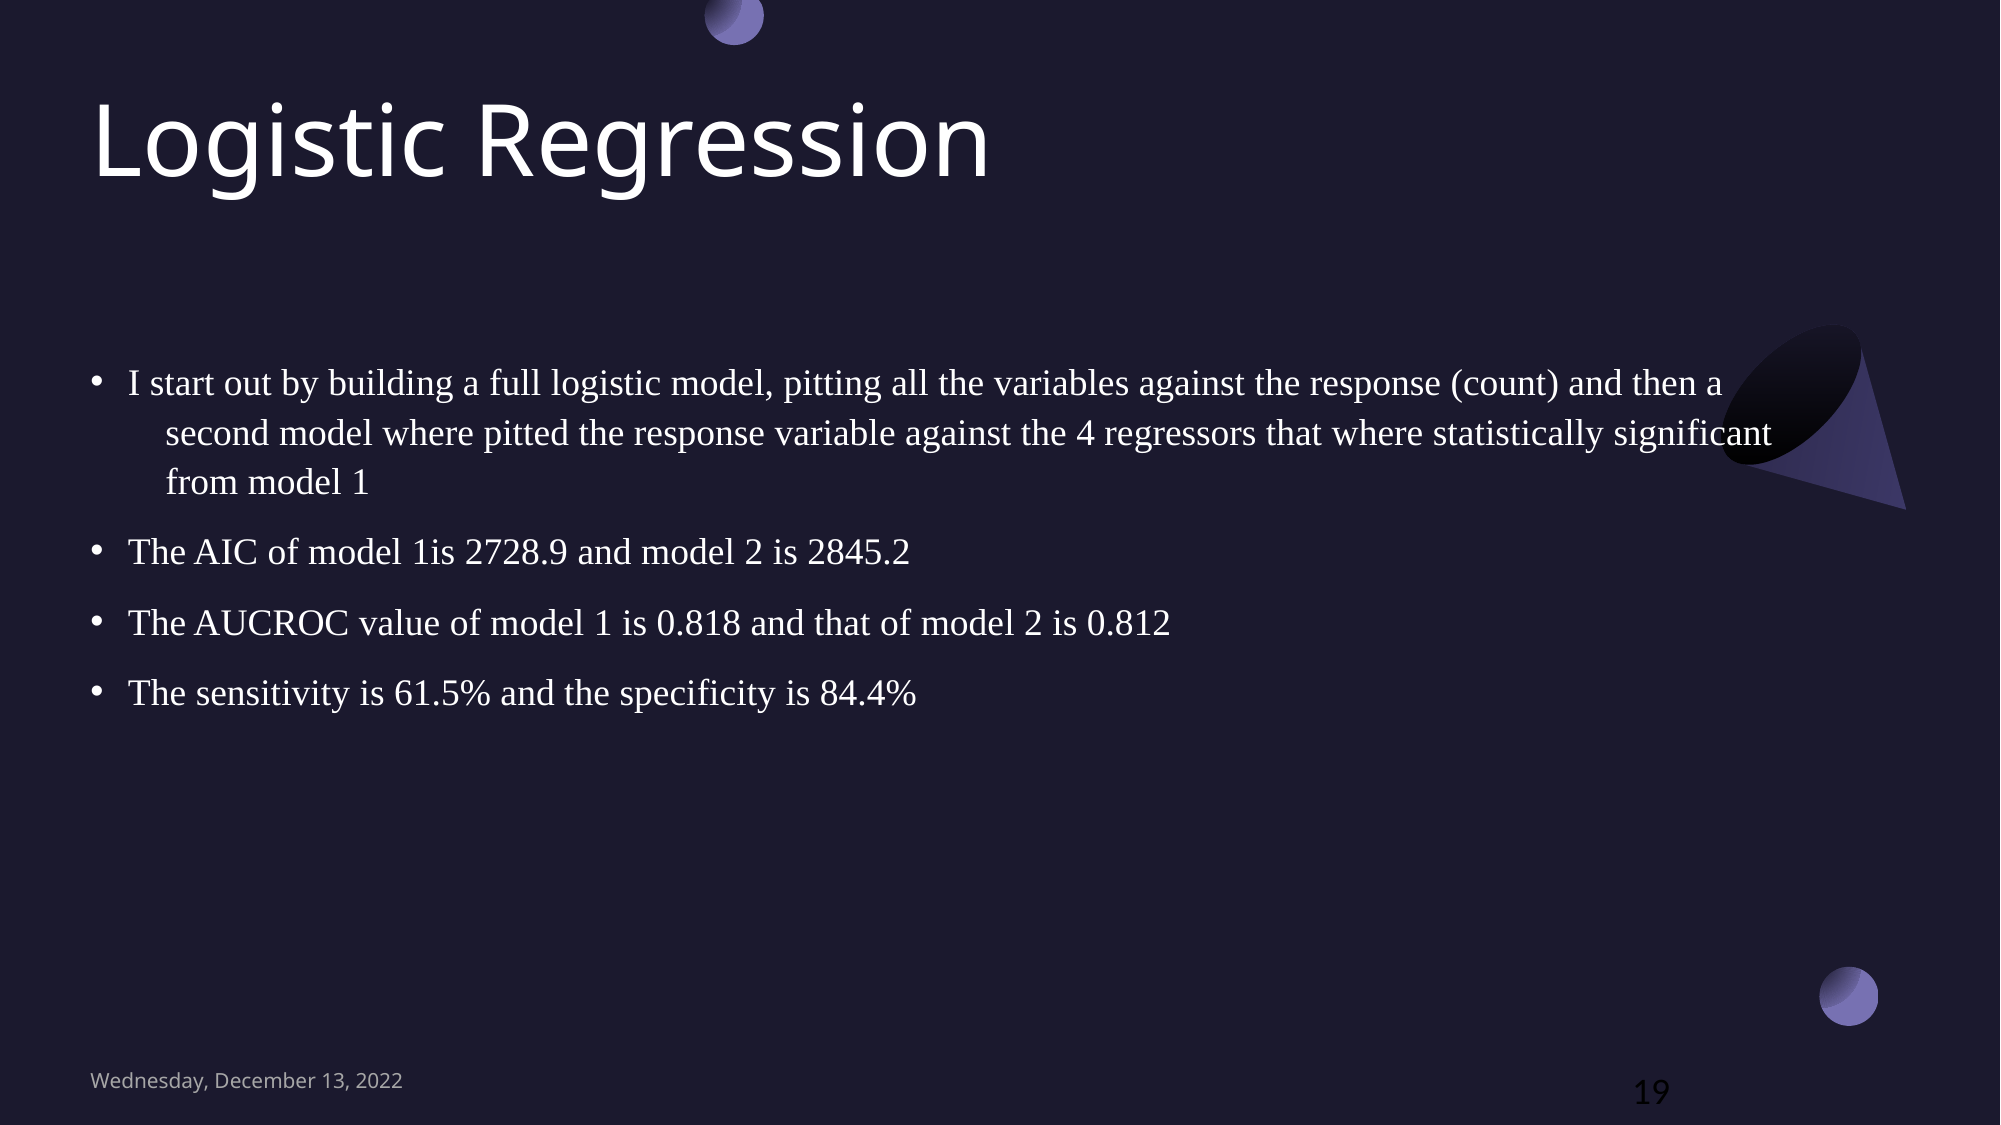

# Logistic Regression
I start out by building a full logistic model, pitting all the variables against the response (count) and then a second model where pitted the response variable against the 4 regressors that where statistically significant from model 1
The AIC of model 1is 2728.9 and model 2 is 2845.2
The AUCROC value of model 1 is 0.818 and that of model 2 is 0.812
The sensitivity is 61.5% and the specificity is 84.4%
Wednesday, December 13, 2022